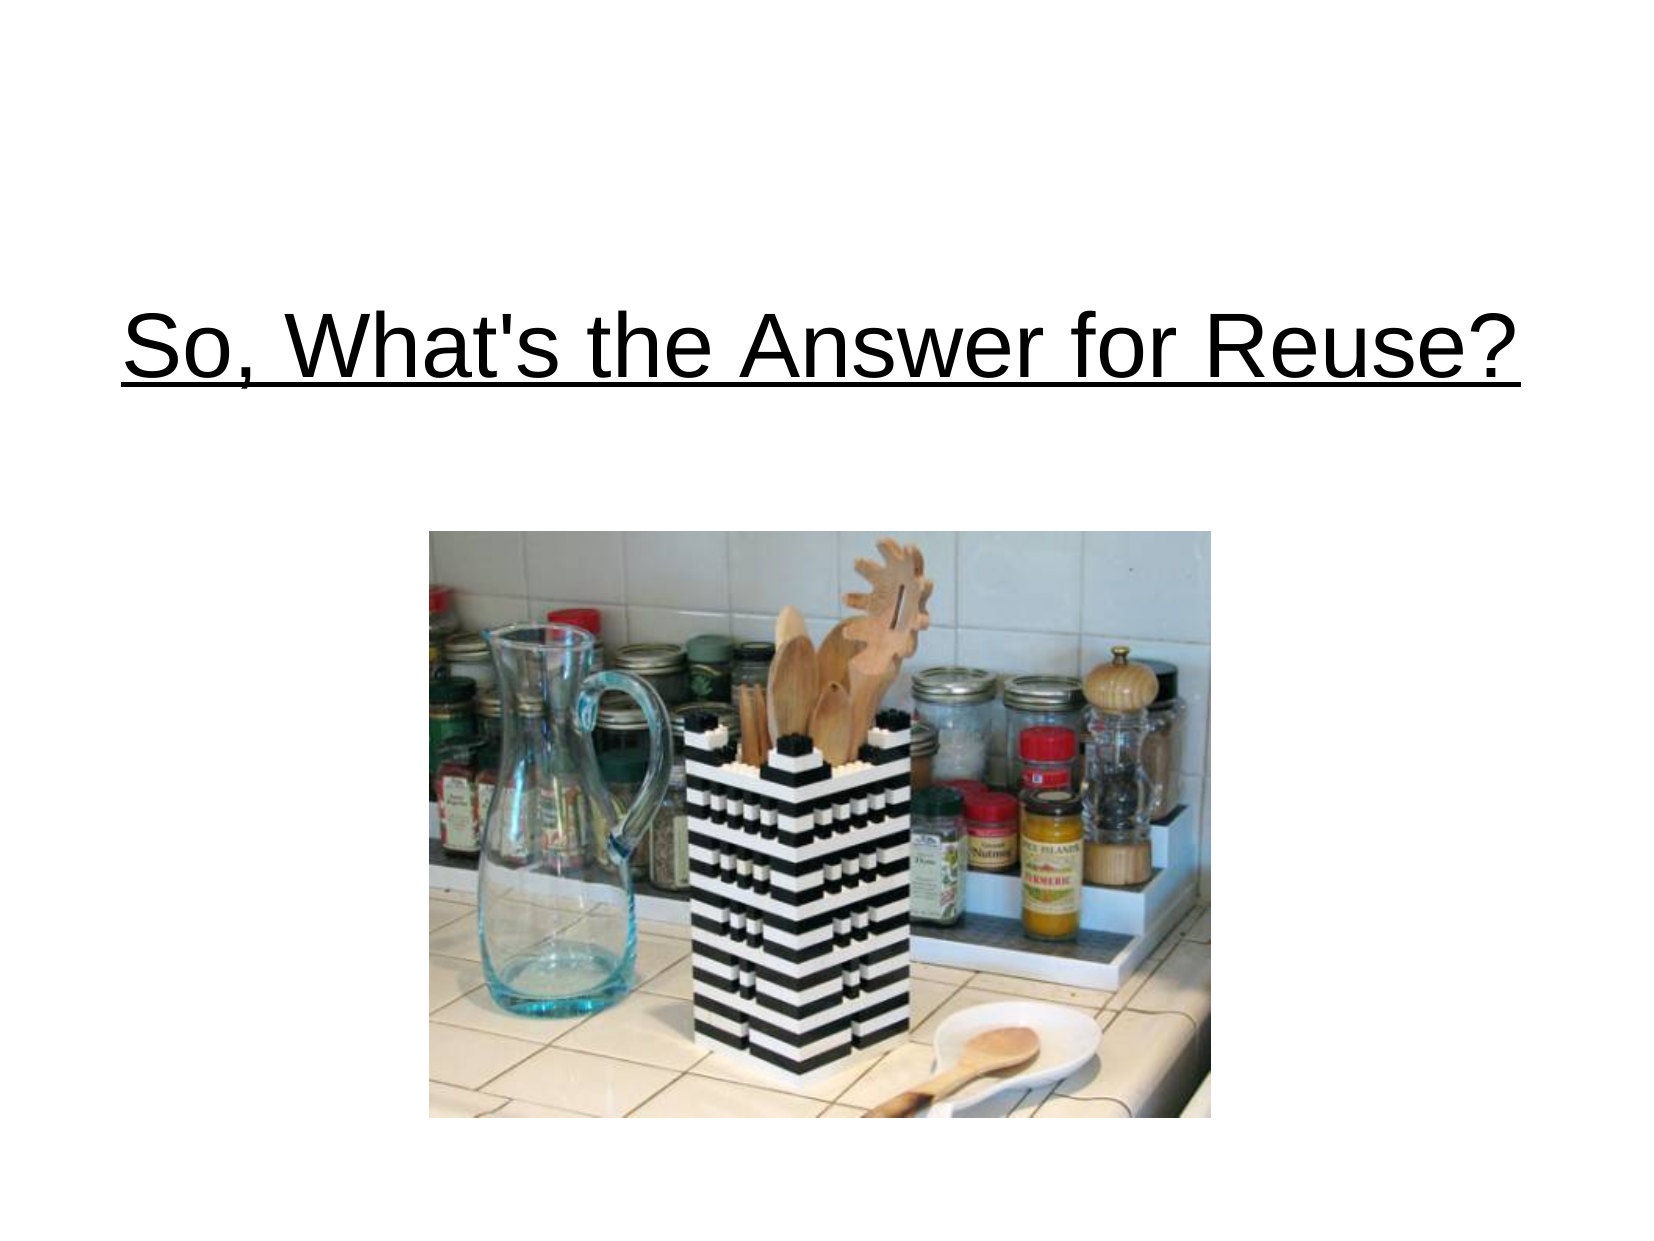

# So, What's the Answer for Reuse?